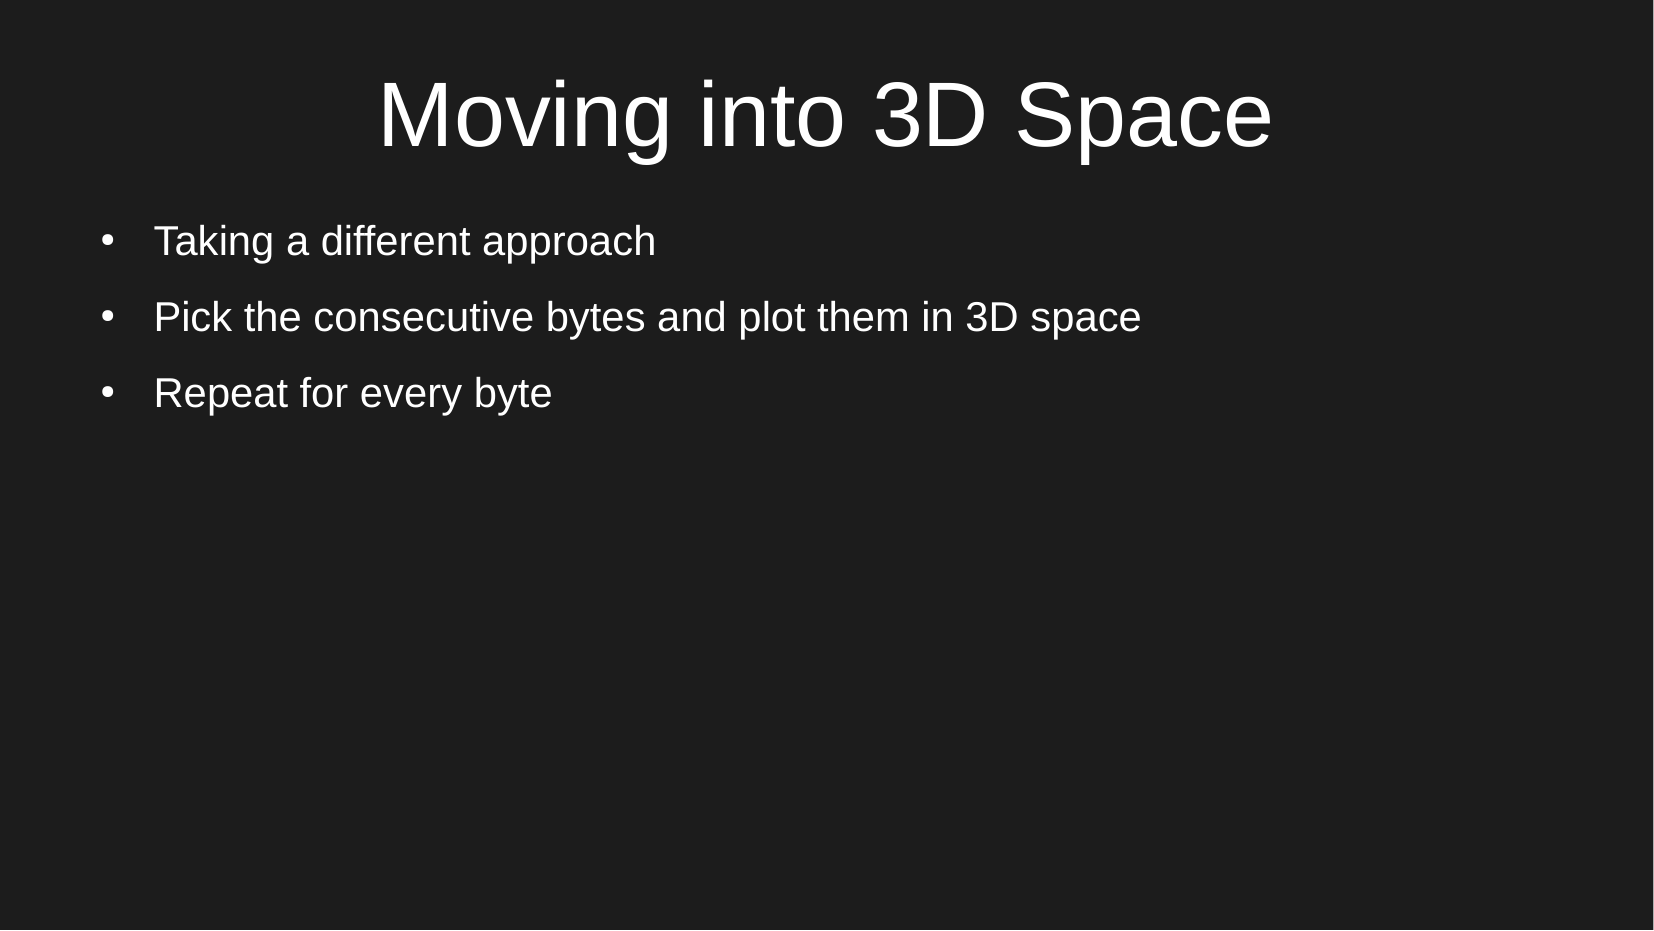

# Moving into 3D Space
Taking a different approach
Pick the consecutive bytes and plot them in 3D space
Repeat for every byte